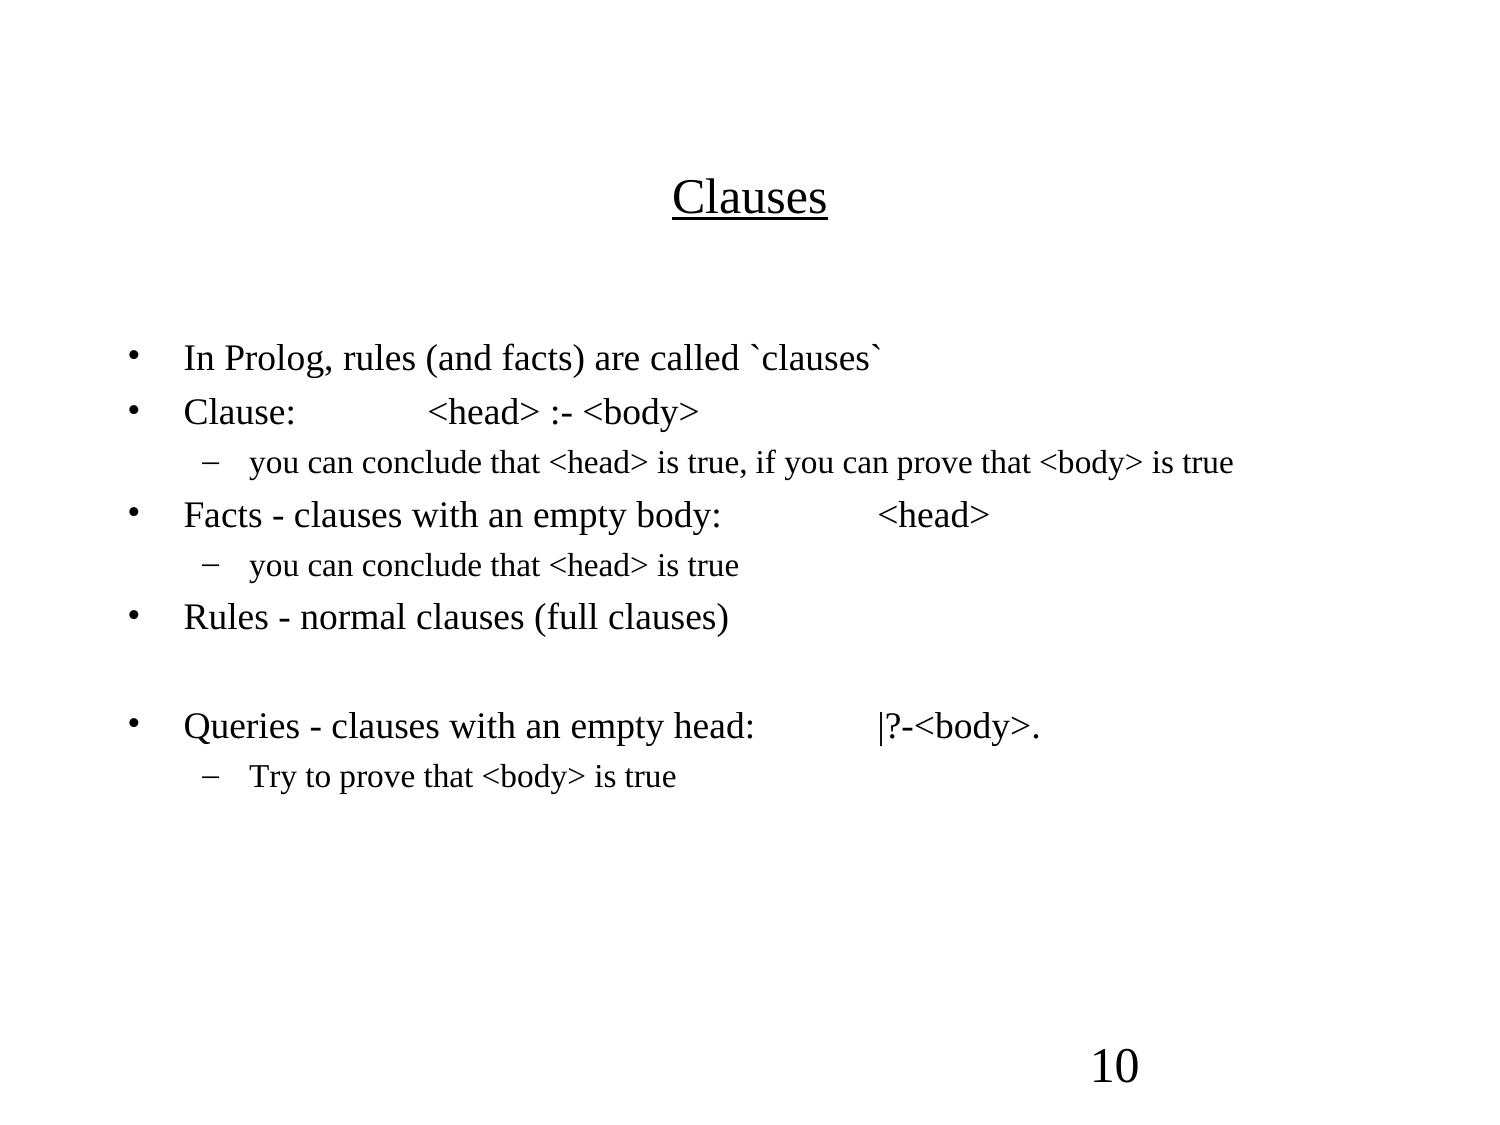

# Clauses
In Prolog, rules (and facts) are called `clauses`
Clause: 	<head> :- <body>
you can conclude that <head> is true, if you can prove that <body> is true
Facts - clauses with an empty body:	 	<head>
you can conclude that <head> is true
Rules - normal clauses (full clauses)
Queries - clauses with an empty head:	|?-<body>.
Try to prove that <body> is true
10